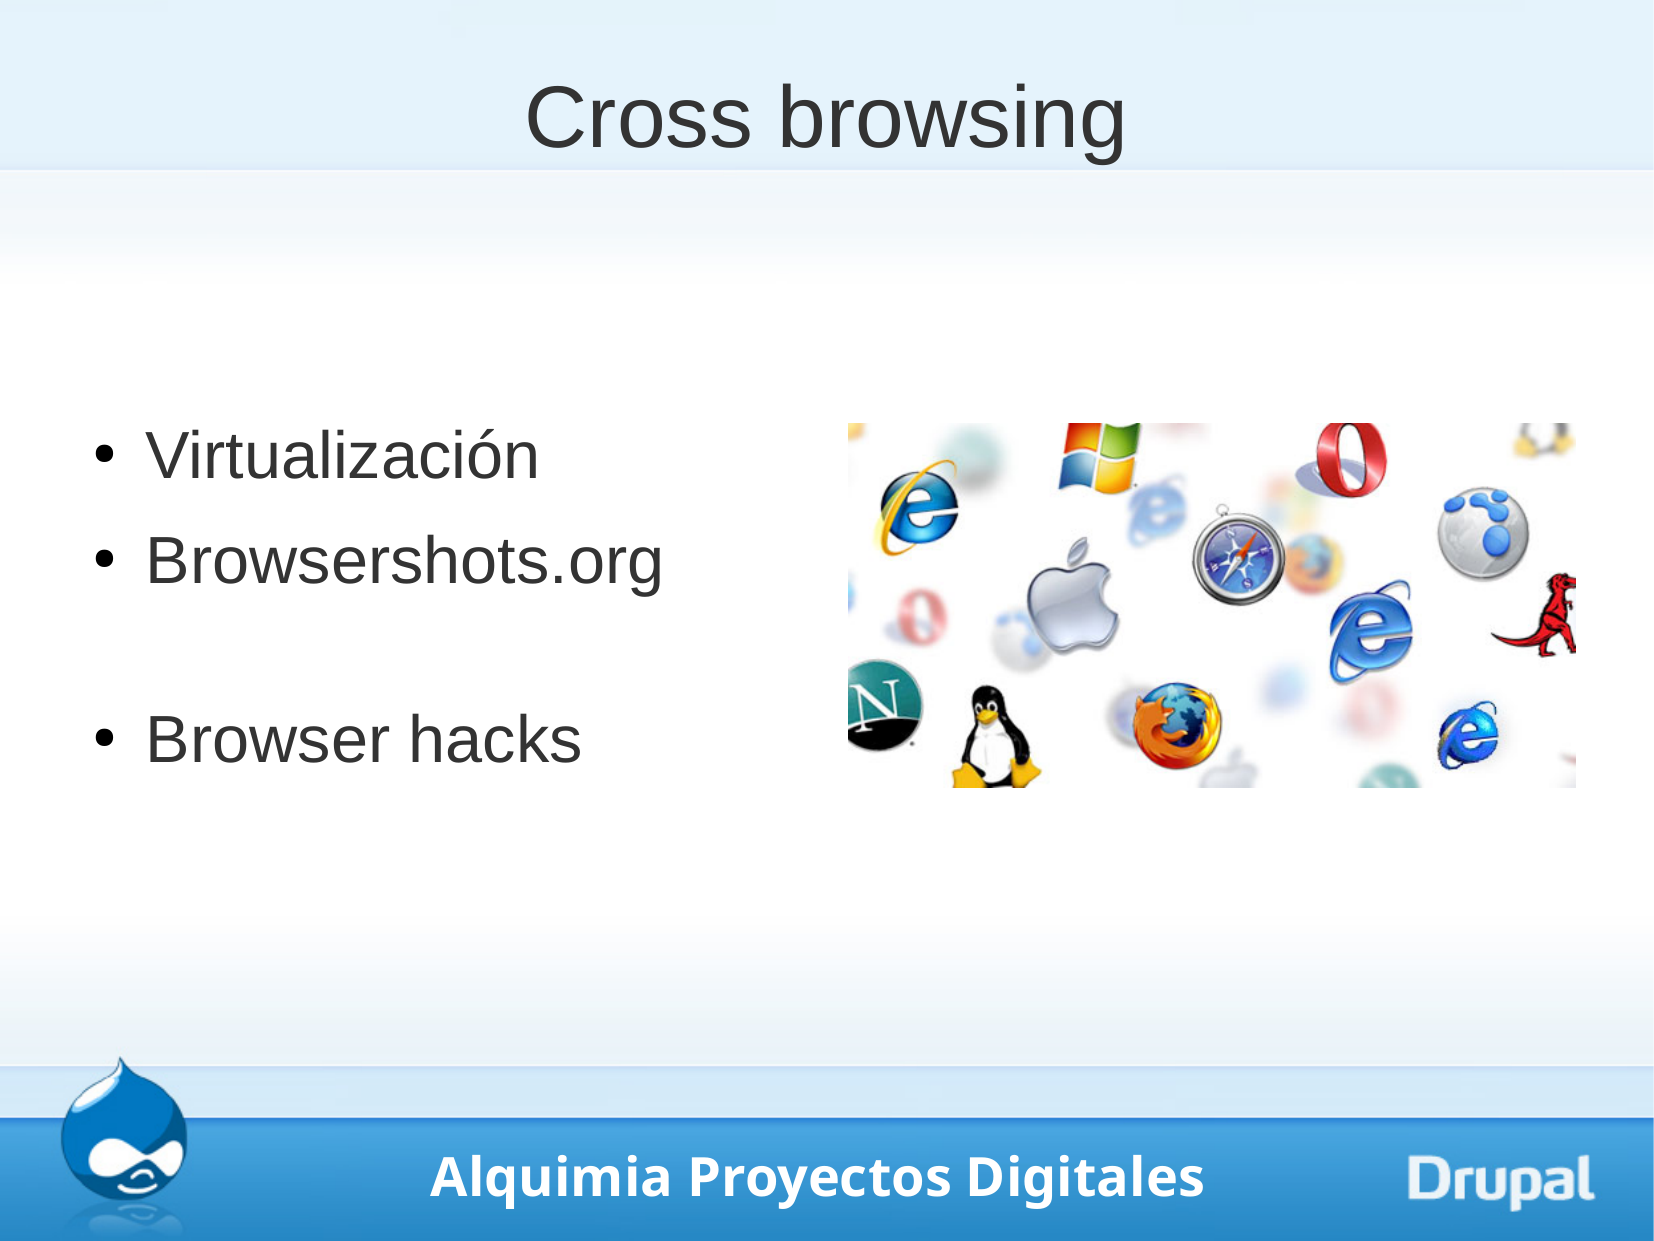

# Cross browsing
Virtualización
Browsershots.org
Browser hacks
Alquimia Proyectos Digitales